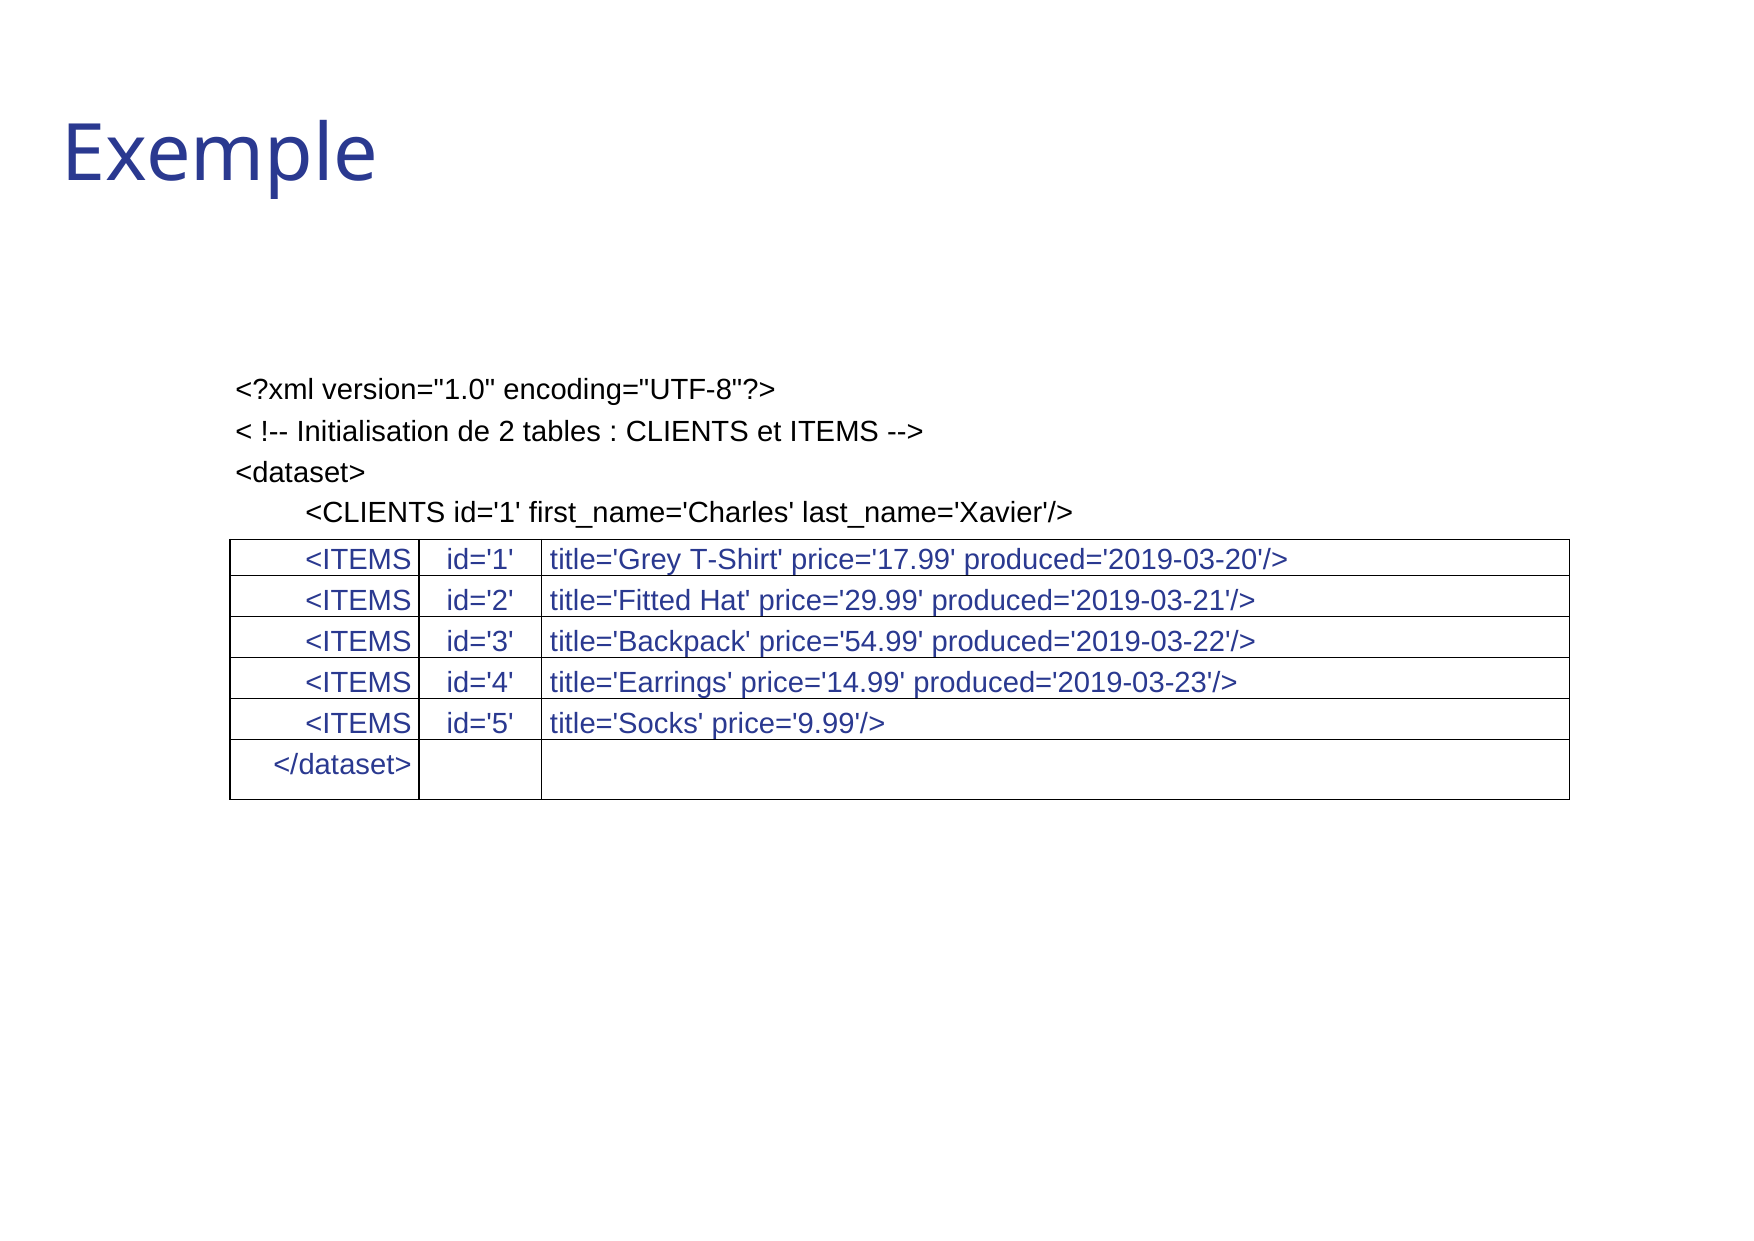

# Exemple
<?xml version="1.0" encoding="UTF-8"?>
< !-- Initialisation de 2 tables : CLIENTS et ITEMS -->
<dataset>
<CLIENTS id='1' first_name='Charles' last_name='Xavier'/>
| <ITEMS | id='1' | title='Grey T-Shirt' price='17.99' produced='2019-03-20'/> |
| --- | --- | --- |
| <ITEMS | id='2' | title='Fitted Hat' price='29.99' produced='2019-03-21'/> |
| <ITEMS | id='3' | title='Backpack' price='54.99' produced='2019-03-22'/> |
| <ITEMS | id='4' | title='Earrings' price='14.99' produced='2019-03-23'/> |
| <ITEMS | id='5' | title='Socks' price='9.99'/> |
| </dataset> | | |